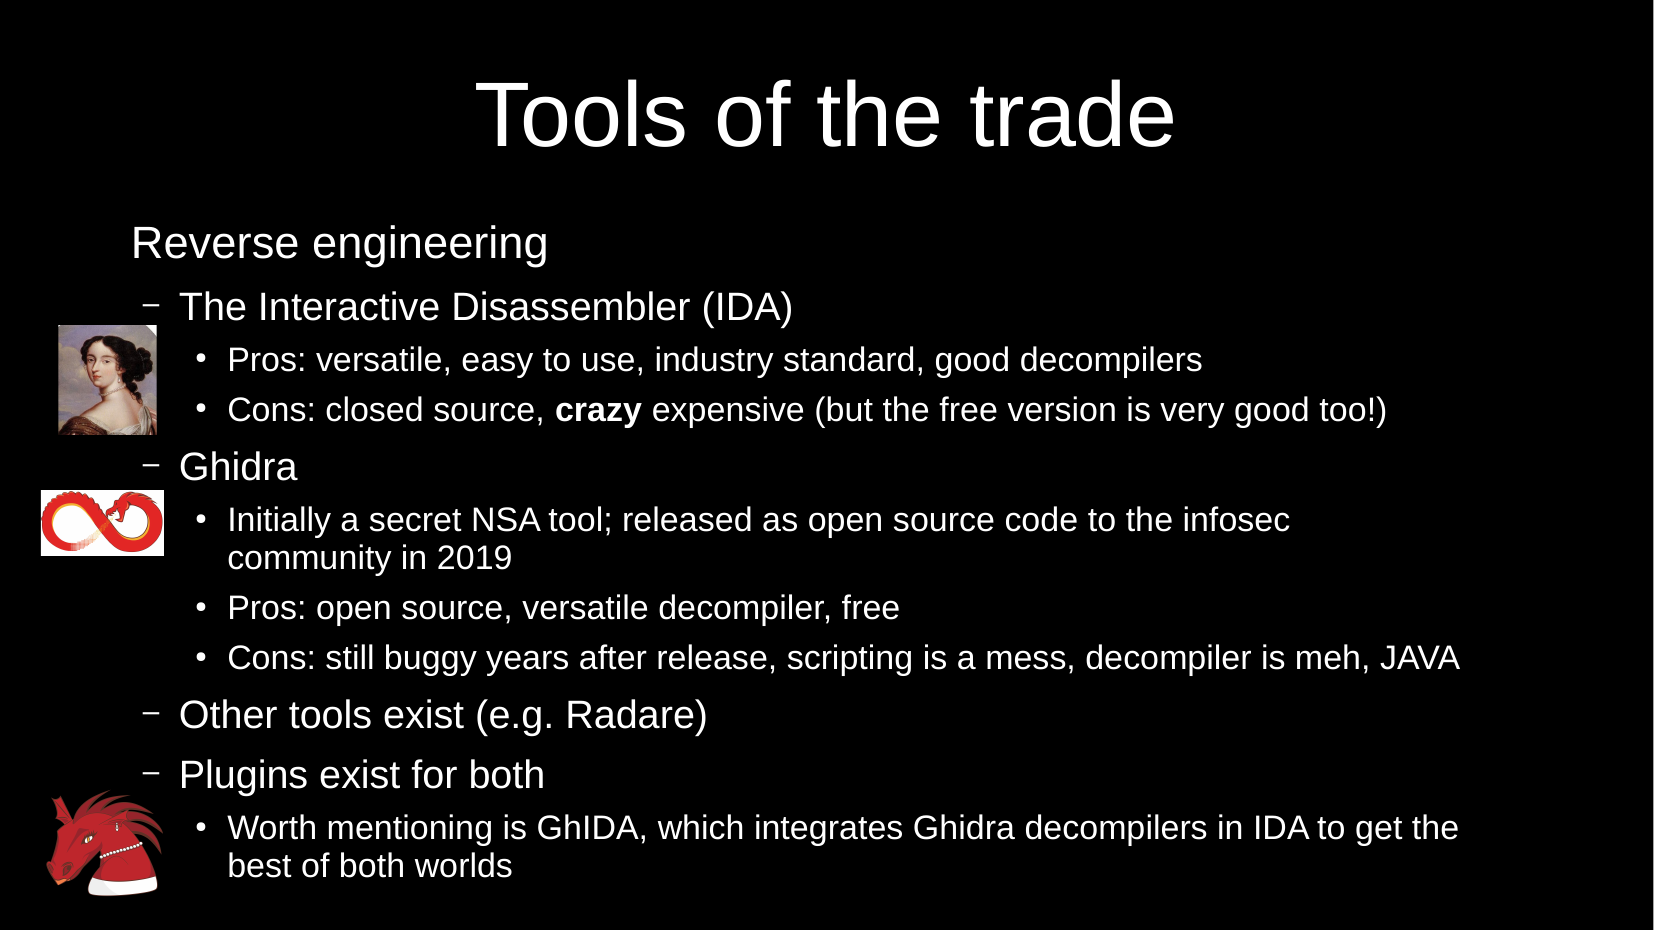

# Tools of the trade
Reverse engineering
The Interactive Disassembler (IDA)
Pros: versatile, easy to use, industry standard, good decompilers
Cons: closed source, crazy expensive (but the free version is very good too!)
Ghidra
Initially a secret NSA tool; released as open source code to the infosec community in 2019
Pros: open source, versatile decompiler, free
Cons: still buggy years after release, scripting is a mess, decompiler is meh, JAVA
Other tools exist (e.g. Radare)
Plugins exist for both
Worth mentioning is GhIDA, which integrates Ghidra decompilers in IDA to get the best of both worlds